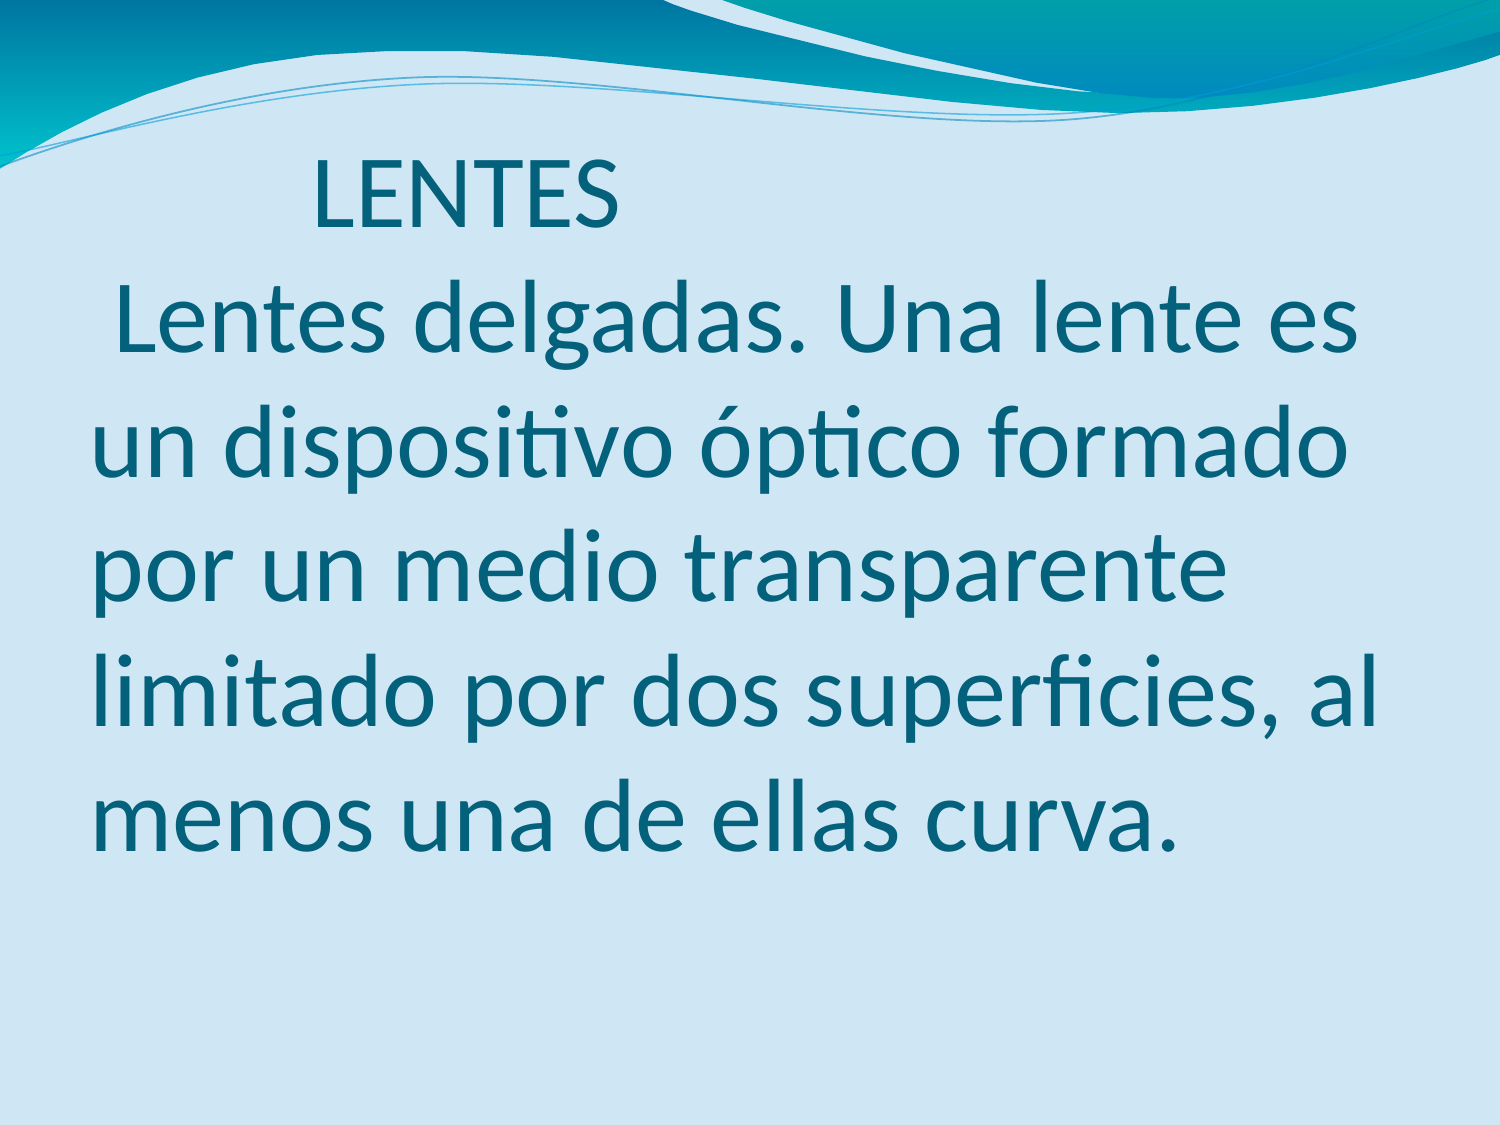

# LENTES Lentes delgadas. Una lente es un dispositivo óptico formado por un medio transparente limitado por dos superficies, al menos una de ellas curva.